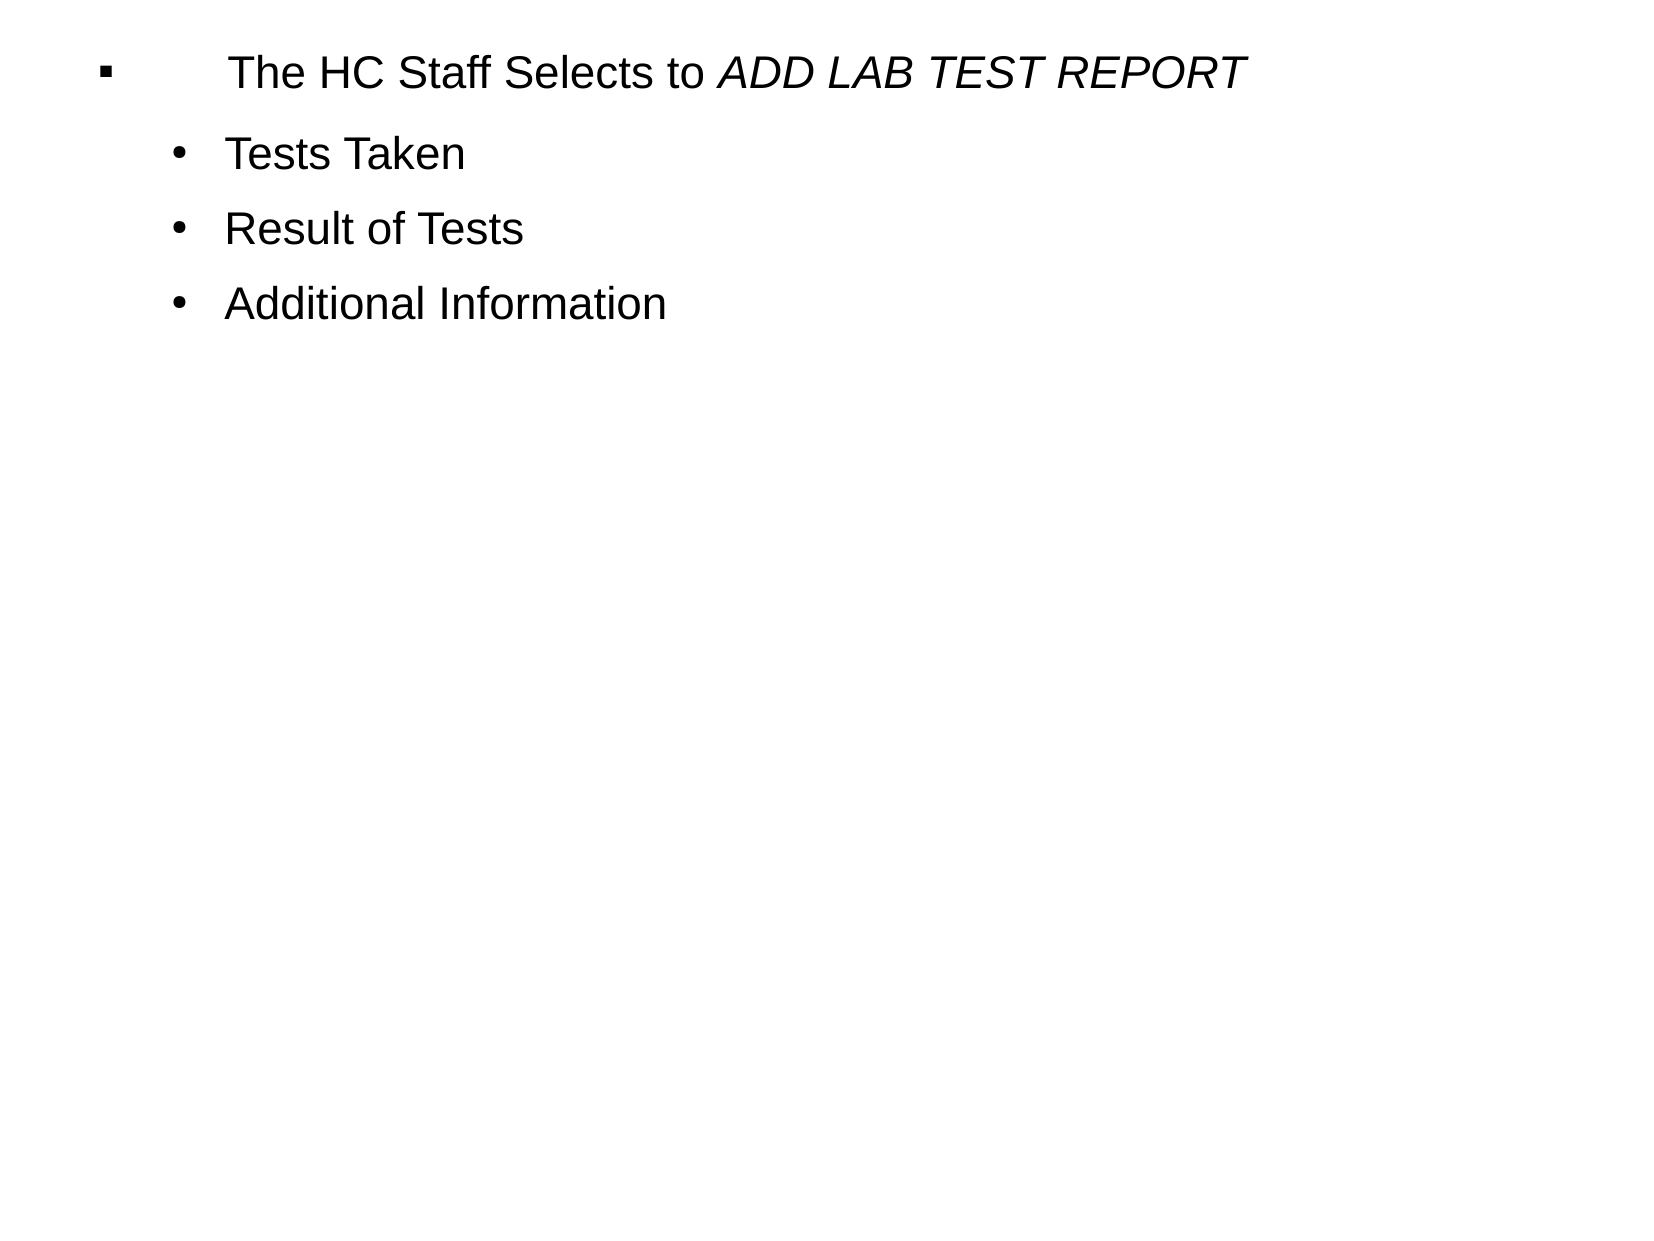

# The HC Staff Selects to ADD LAB TEST REPORT
Tests Taken
Result of Tests
Additional Information